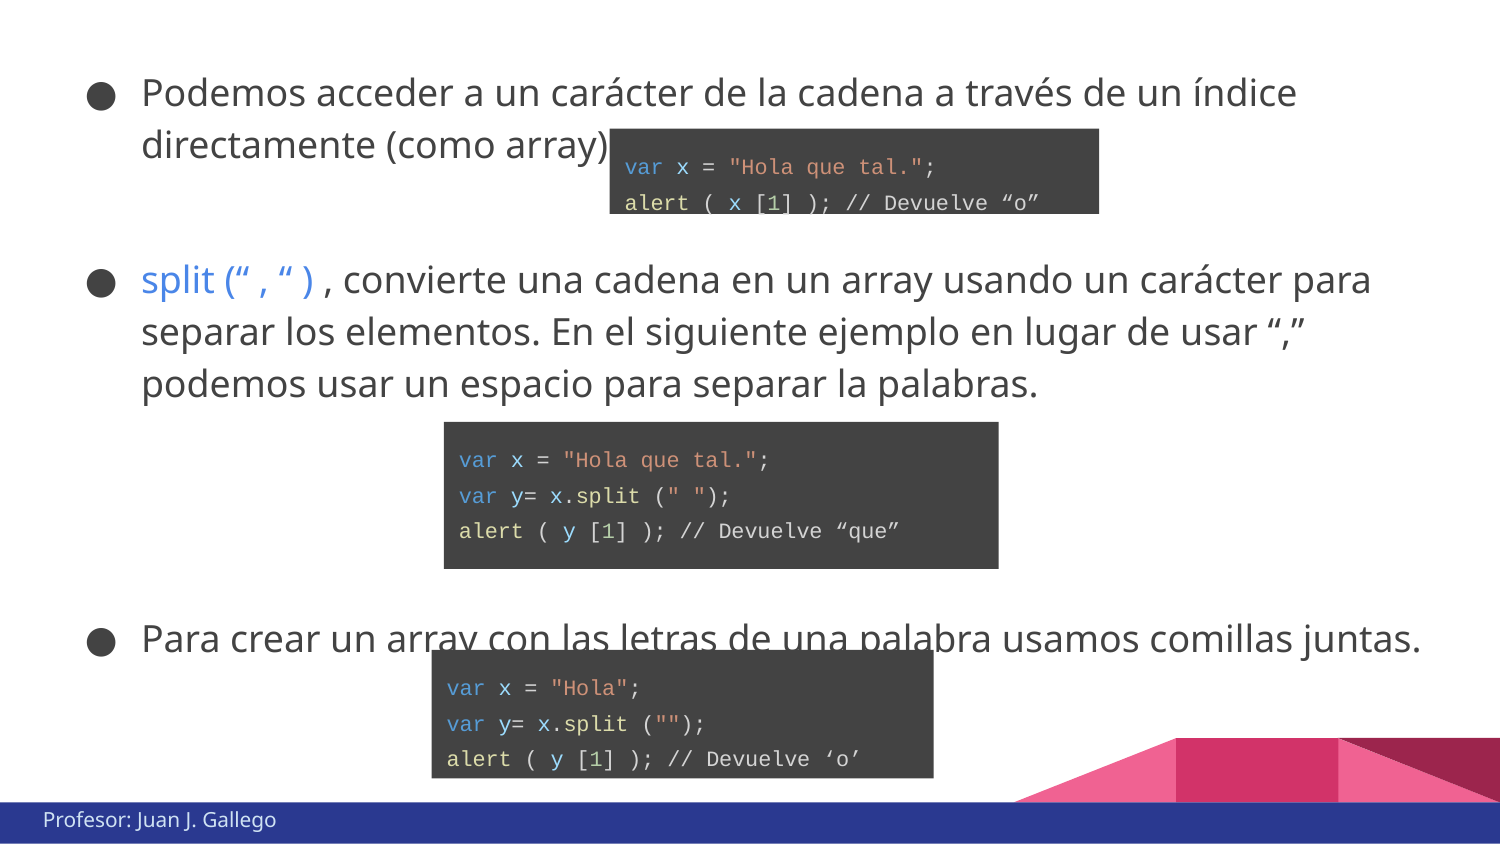

# Podemos acceder a un carácter de la cadena a través de un índice directamente (como array).
split (“ , “ ) , convierte una cadena en un array usando un carácter para separar los elementos. En el siguiente ejemplo en lugar de usar “,” podemos usar un espacio para separar la palabras.
Para crear un array con las letras de una palabra usamos comillas juntas.
var x = "Hola que tal.";
alert ( x [1] ); // Devuelve “o”
var x = "Hola que tal.";
var y= x.split (" ");
alert ( y [1] ); // Devuelve “que”
var x = "Hola";
var y= x.split ("");
alert ( y [1] ); // Devuelve ‘o’